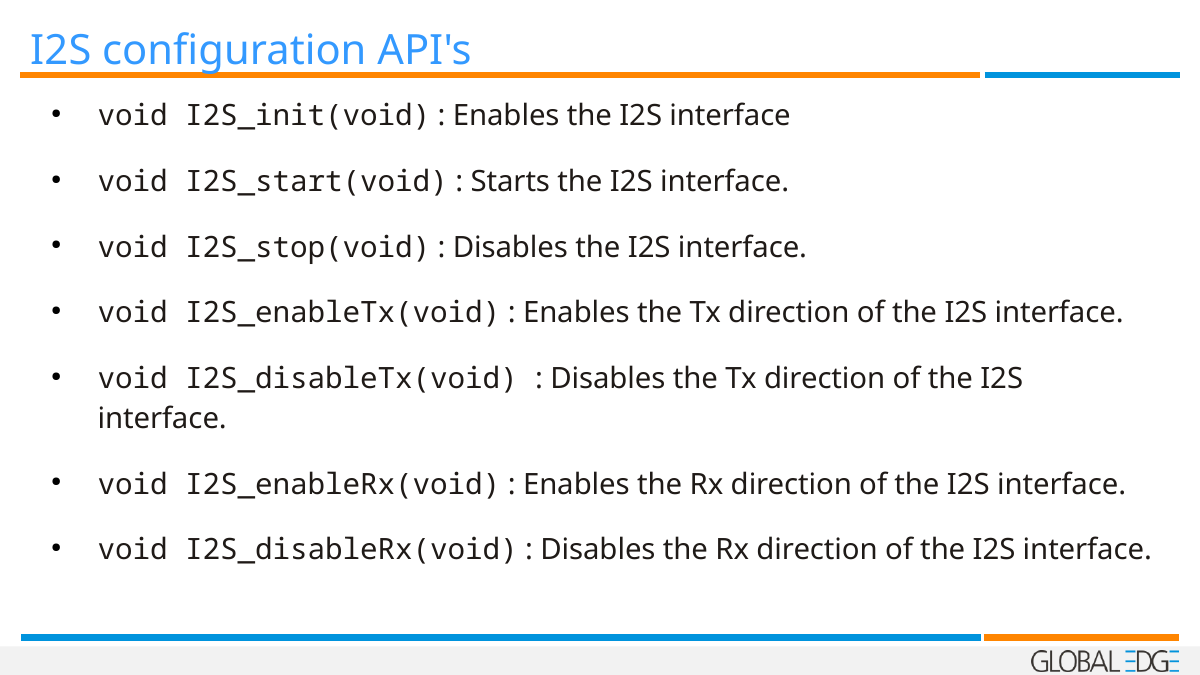

# I2S configuration API's
void I2S_init(void) : Enables the I2S interface
void I2S_start(void) : Starts the I2S interface.
void I2S_stop(void) : Disables the I2S interface.
void I2S_enableTx(void) : Enables the Tx direction of the I2S interface.
void I2S_disableTx(void) : Disables the Tx direction of the I2S interface.
void I2S_enableRx(void) : Enables the Rx direction of the I2S interface.
void I2S_disableRx(void) : Disables the Rx direction of the I2S interface.